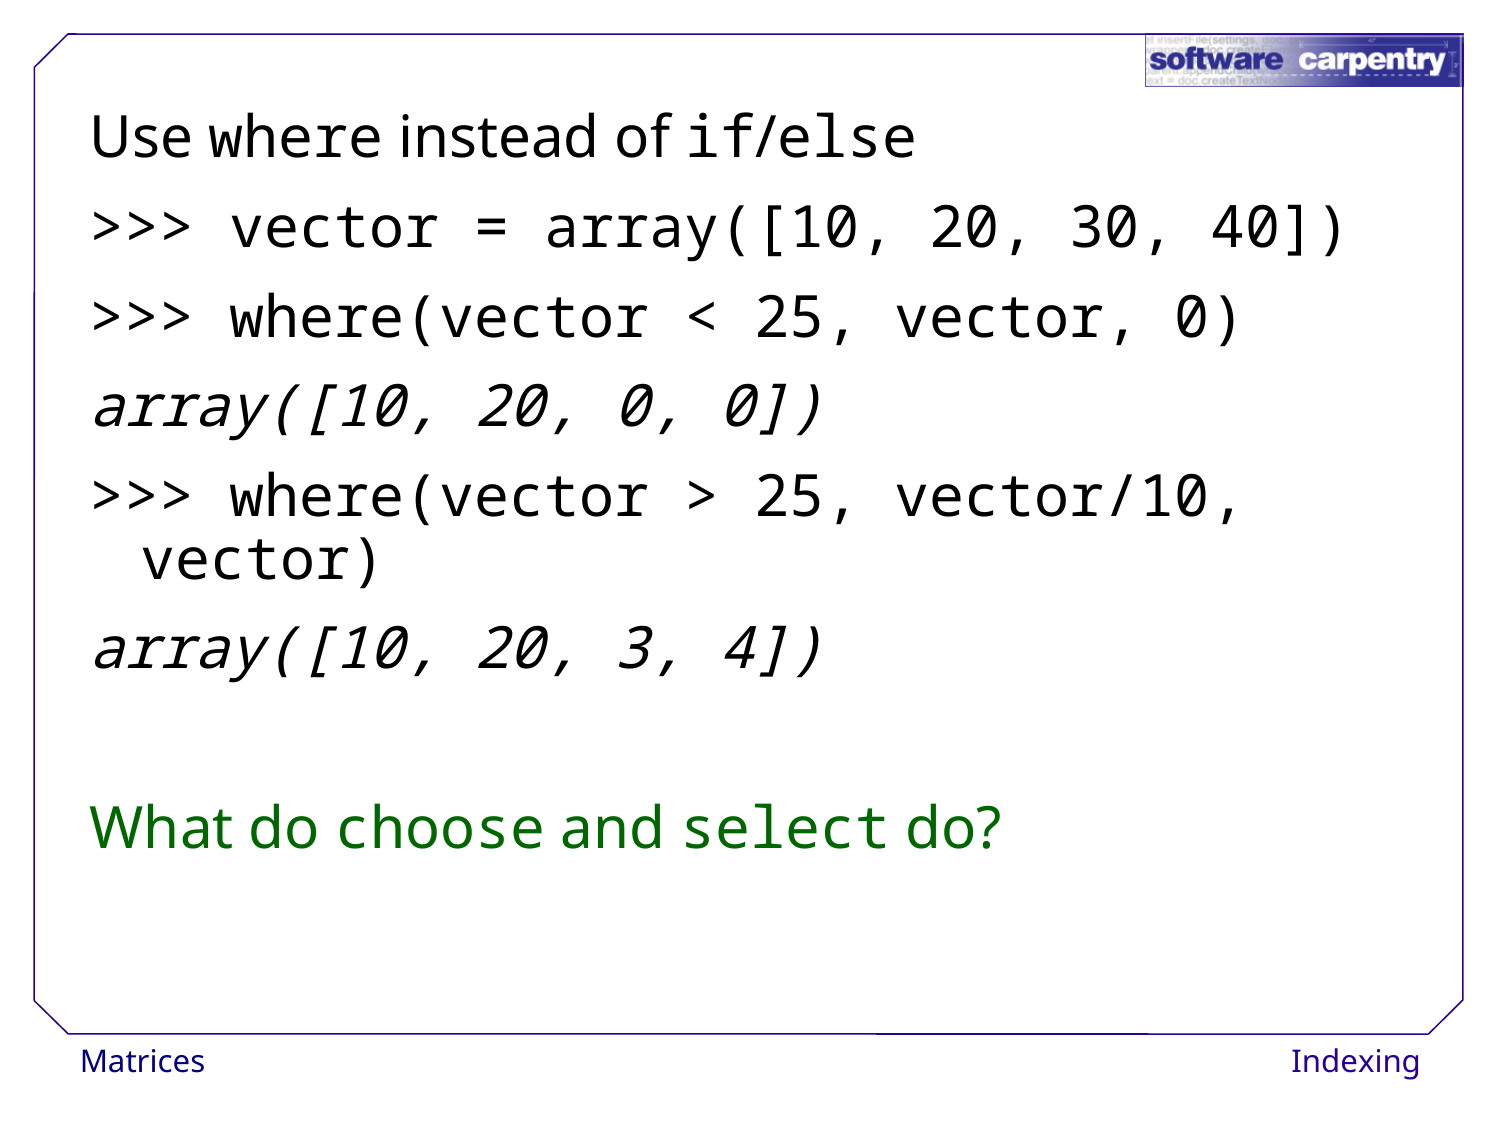

# Use where instead of if/else
>>> vector = array([10, 20, 30, 40])
>>> where(vector < 25, vector, 0)
array([10, 20, 0, 0])
>>> where(vector > 25, vector/10, vector)
array([10, 20, 3, 4])
What do choose and select do?